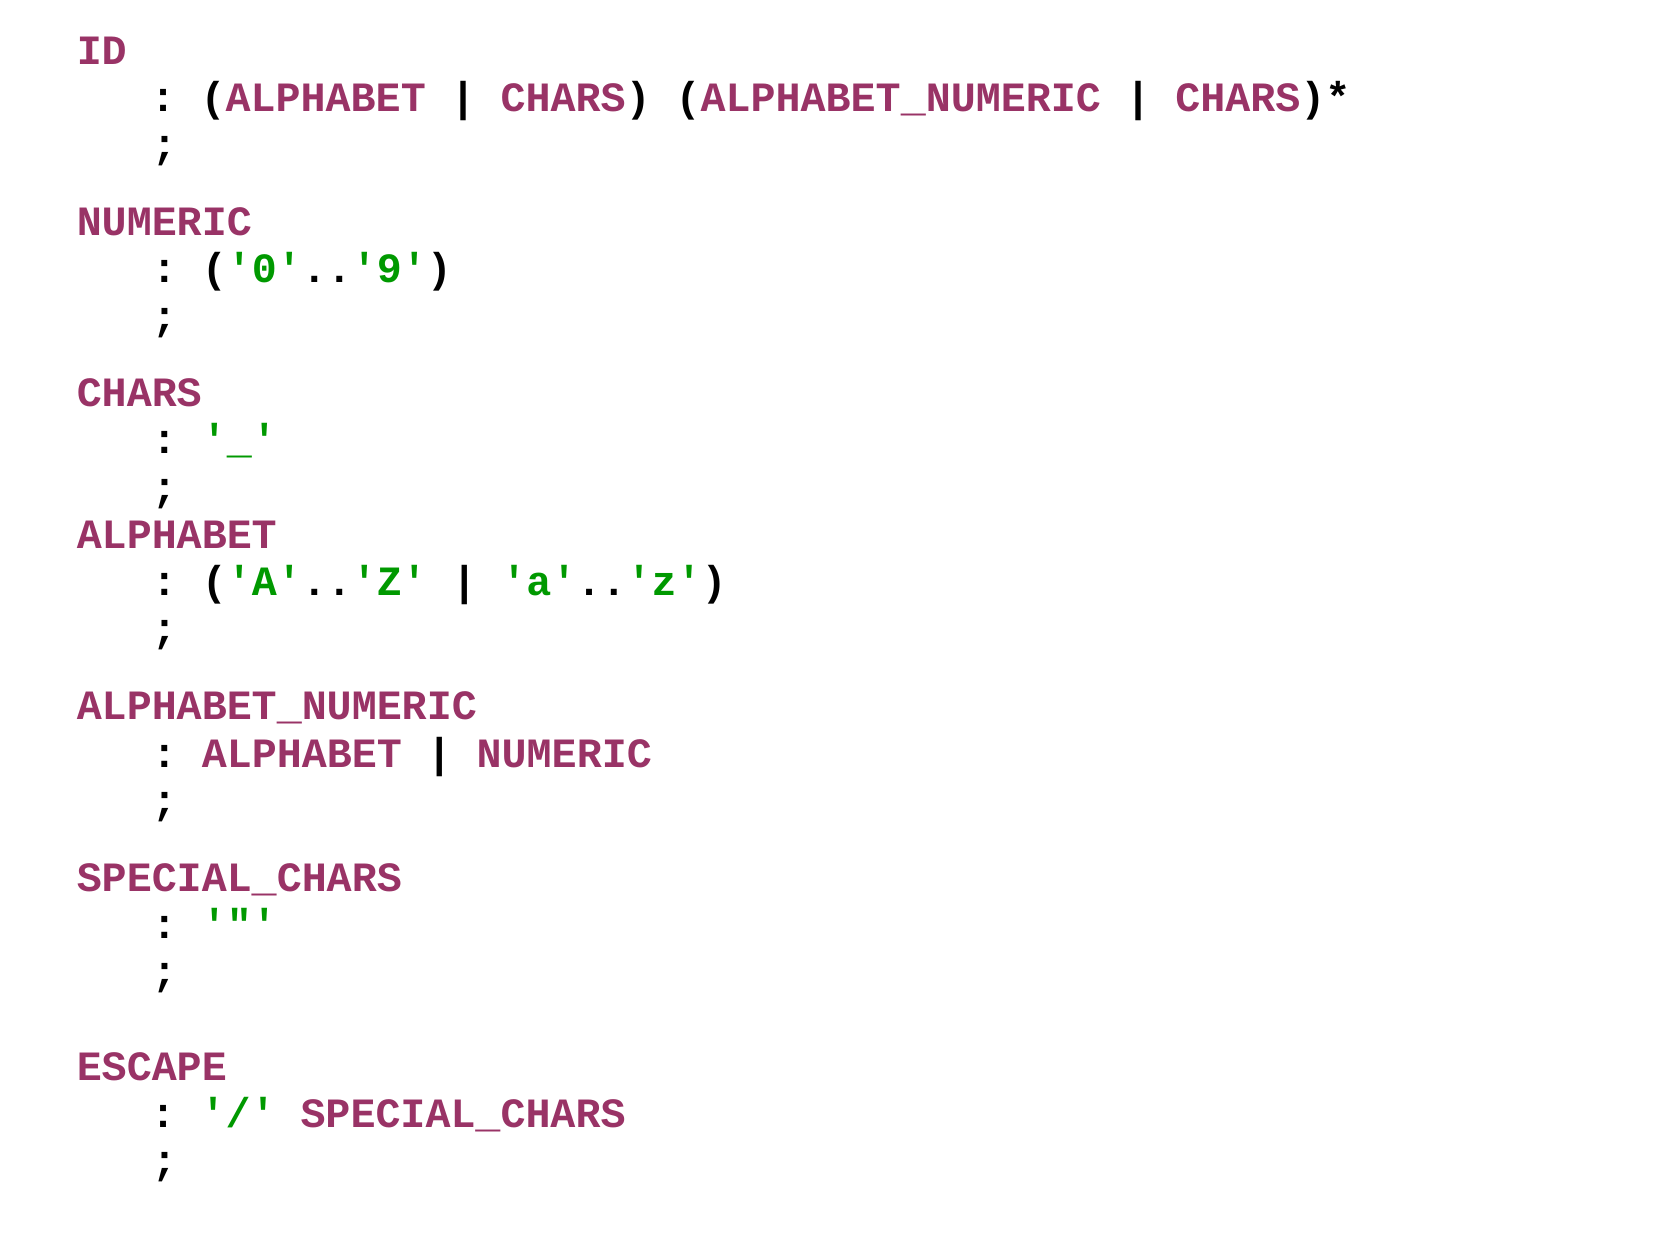

# ID : (ALPHABET | CHARS) (ALPHABET_NUMERIC | CHARS)* ;
NUMERIC
 : ('0'..'9')
 ;
CHARS
 : '_'
 ;
ALPHABET
 : ('A'..'Z' | 'a'..'z')
 ;
ALPHABET_NUMERIC
 : ALPHABET | NUMERIC
 ;
SPECIAL_CHARS
 : '"'
 ;
ESCAPE
	: '/' SPECIAL_CHARS
 ;